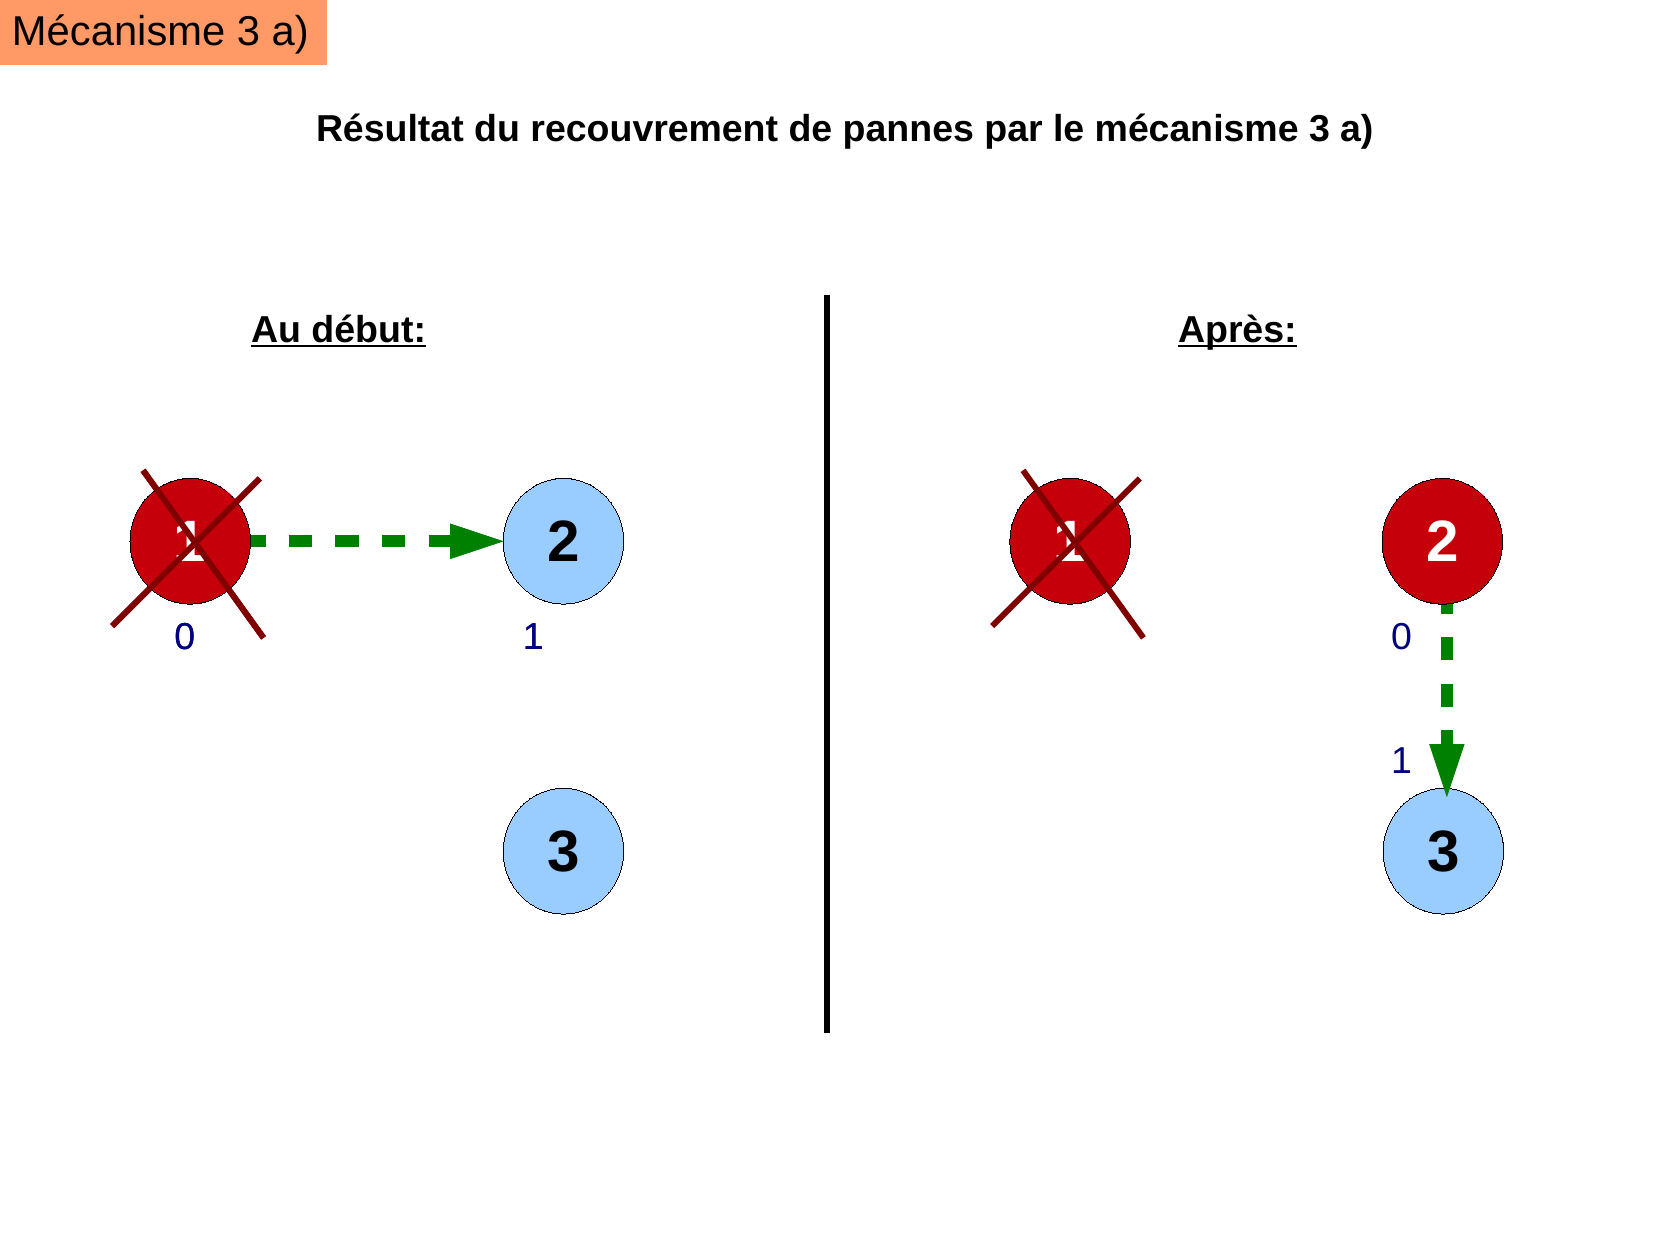

Mécanisme 3 a)
Résultat du recouvrement de pannes par le mécanisme 3 a)
Au début:
Après:
1
1
2
2
1
2
0
0
1
1
0
1
3
3
3